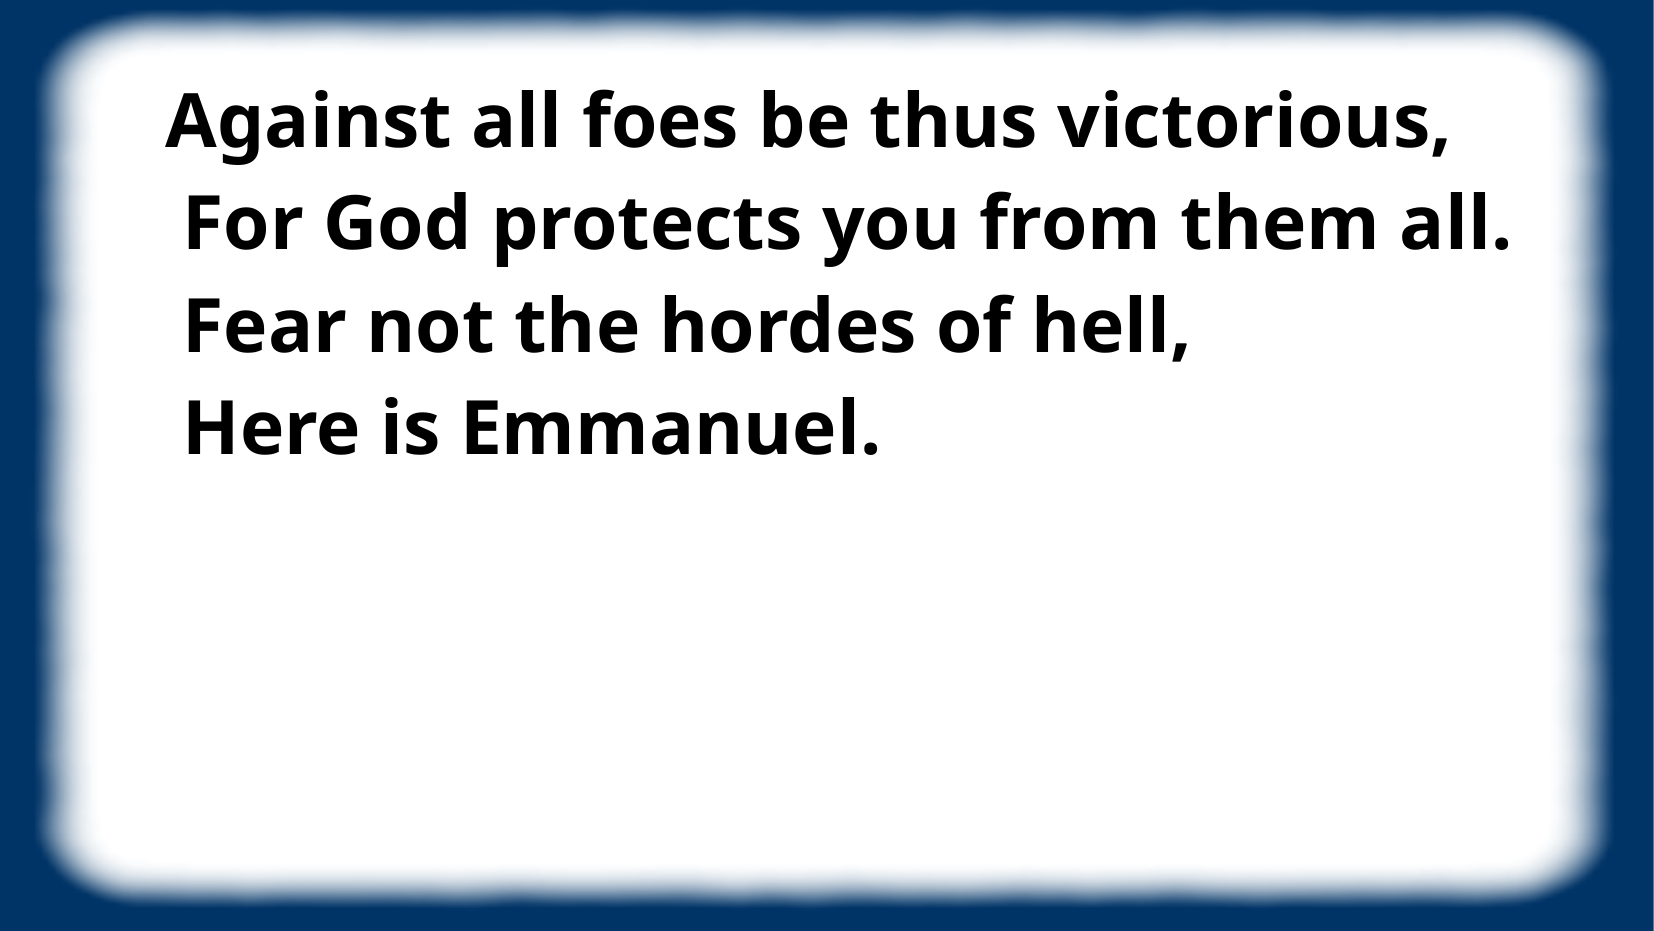

Against all foes be thus victorious,
 For God protects you from them all.
 Fear not the hordes of hell,
 Here is Emmanuel.